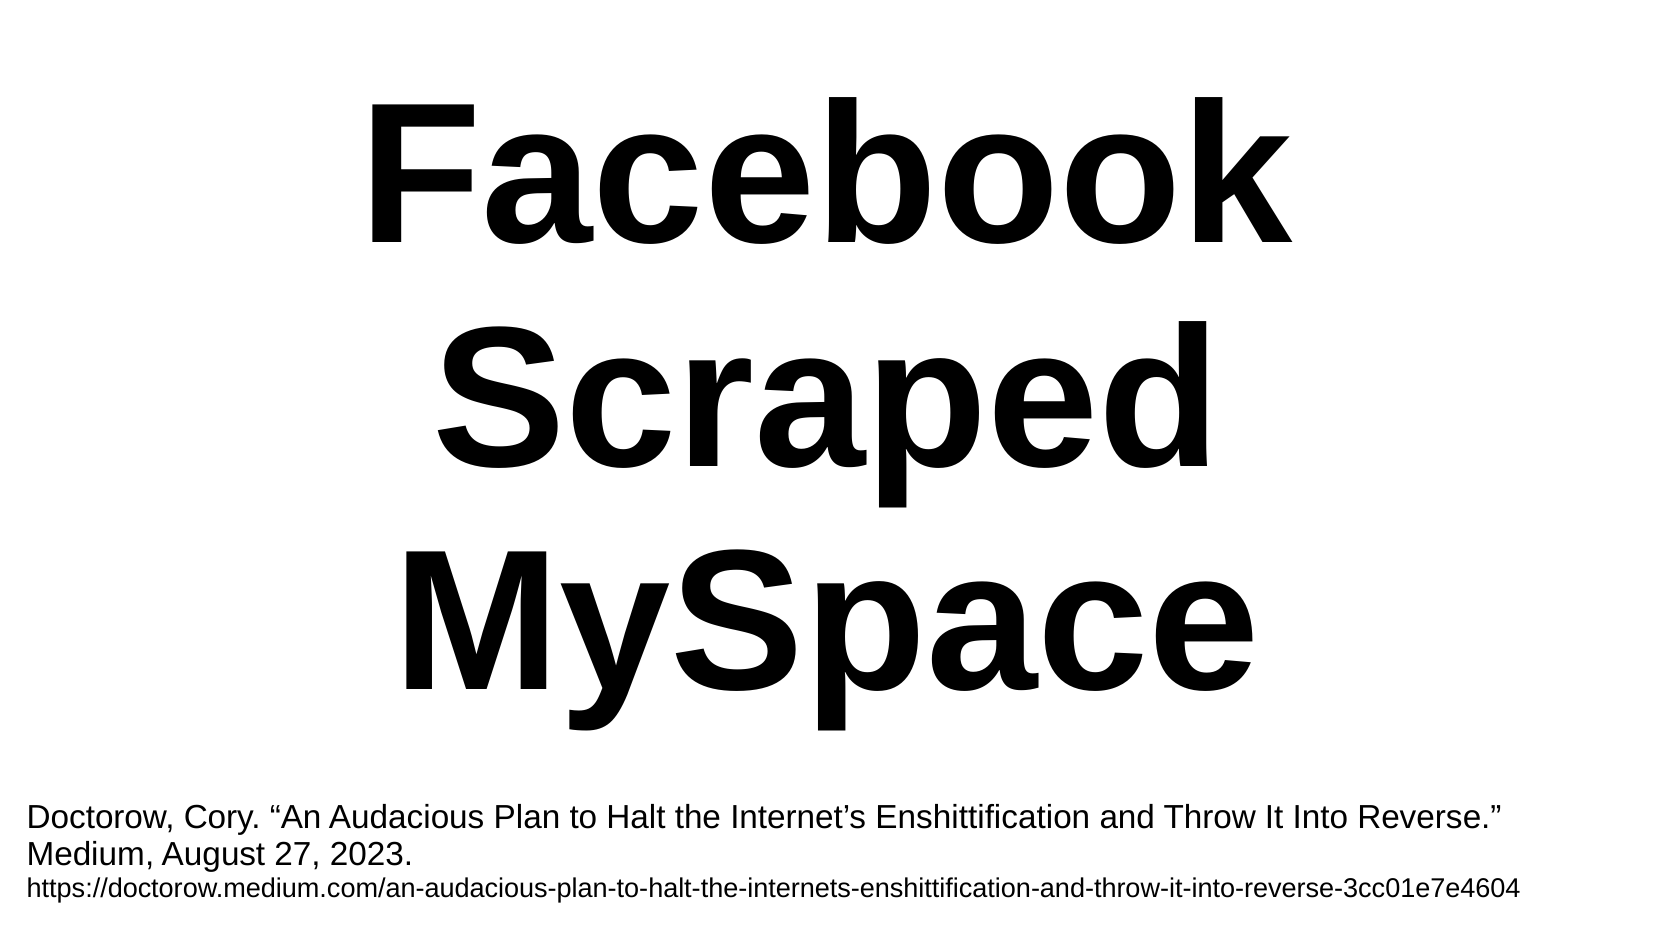

# Facebook
Scraped
MySpace
Doctorow, Cory. “An Audacious Plan to Halt the Internet’s Enshittification and Throw It Into Reverse.”
Medium, August 27, 2023.
https://doctorow.medium.com/an-audacious-plan-to-halt-the-internets-enshittification-and-throw-it-into-reverse-3cc01e7e4604